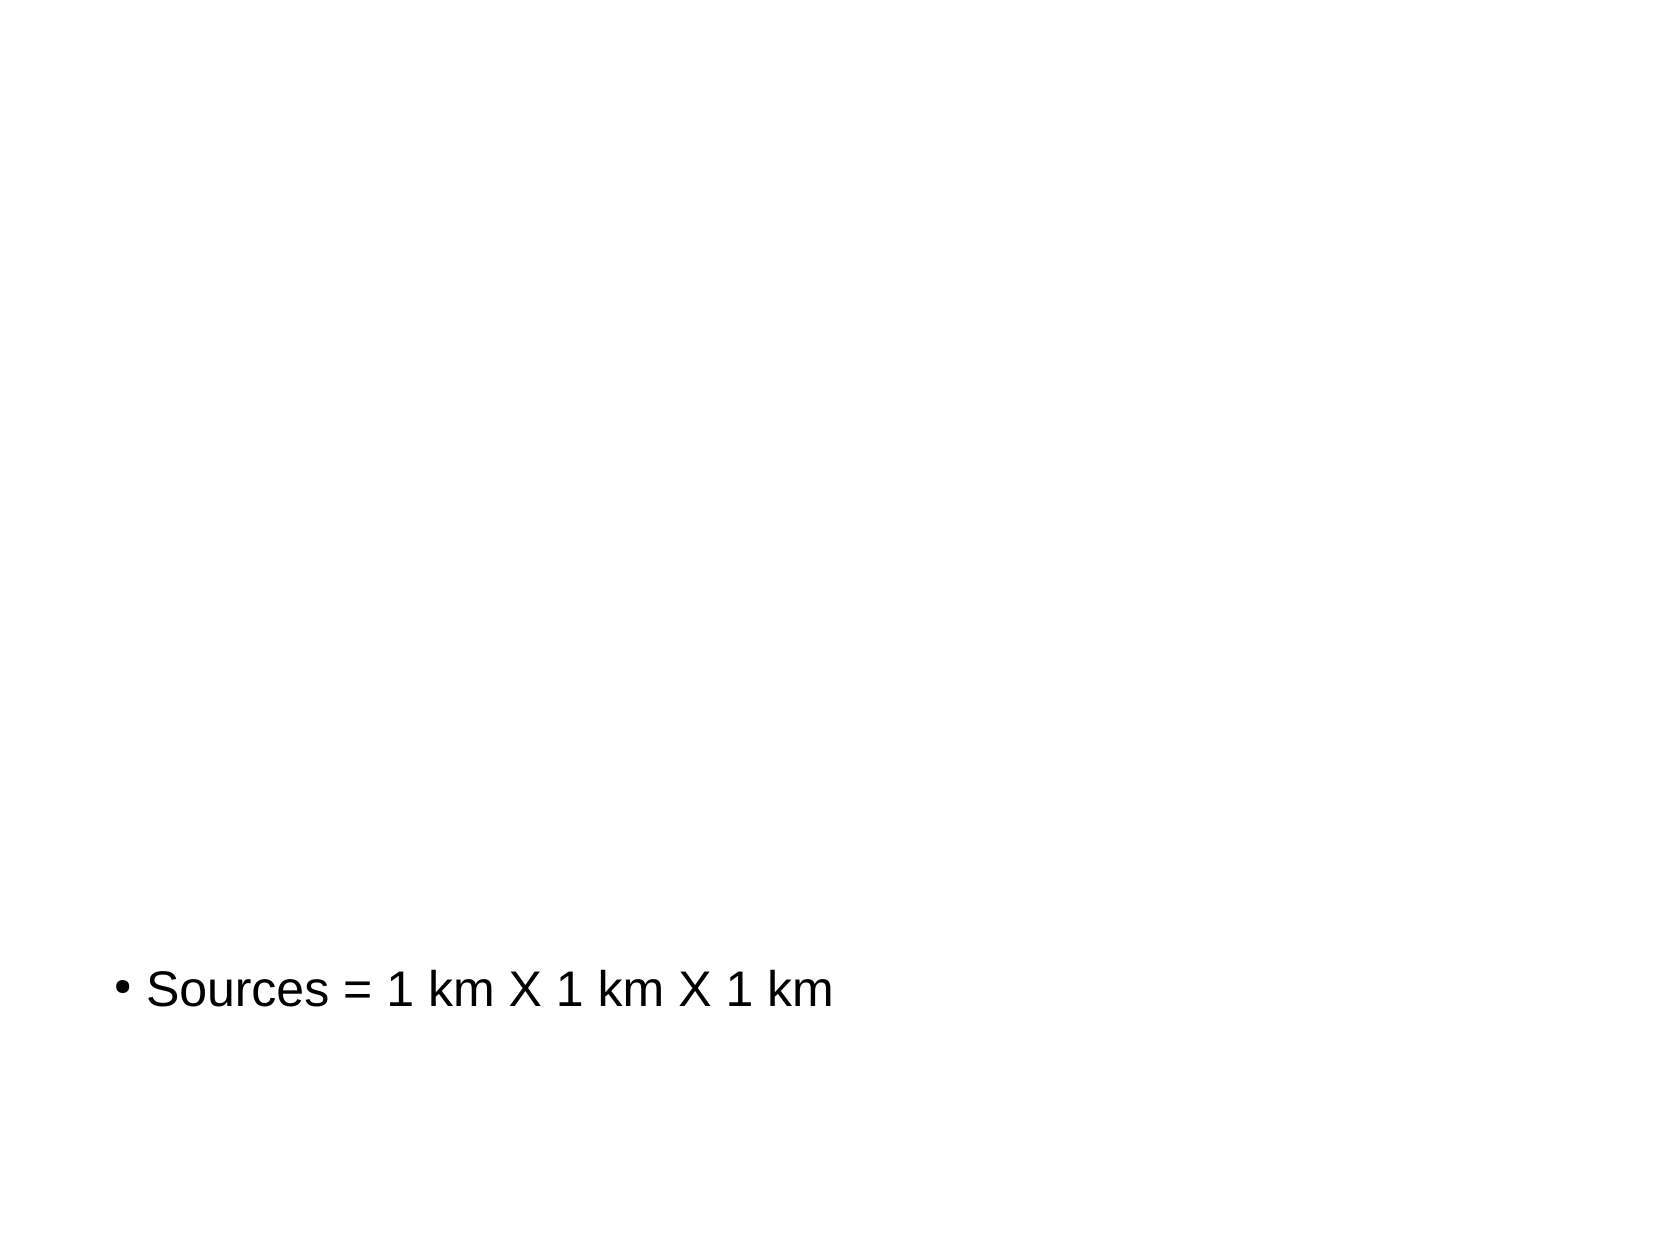

Sources = 1 km X 1 km X 1 km